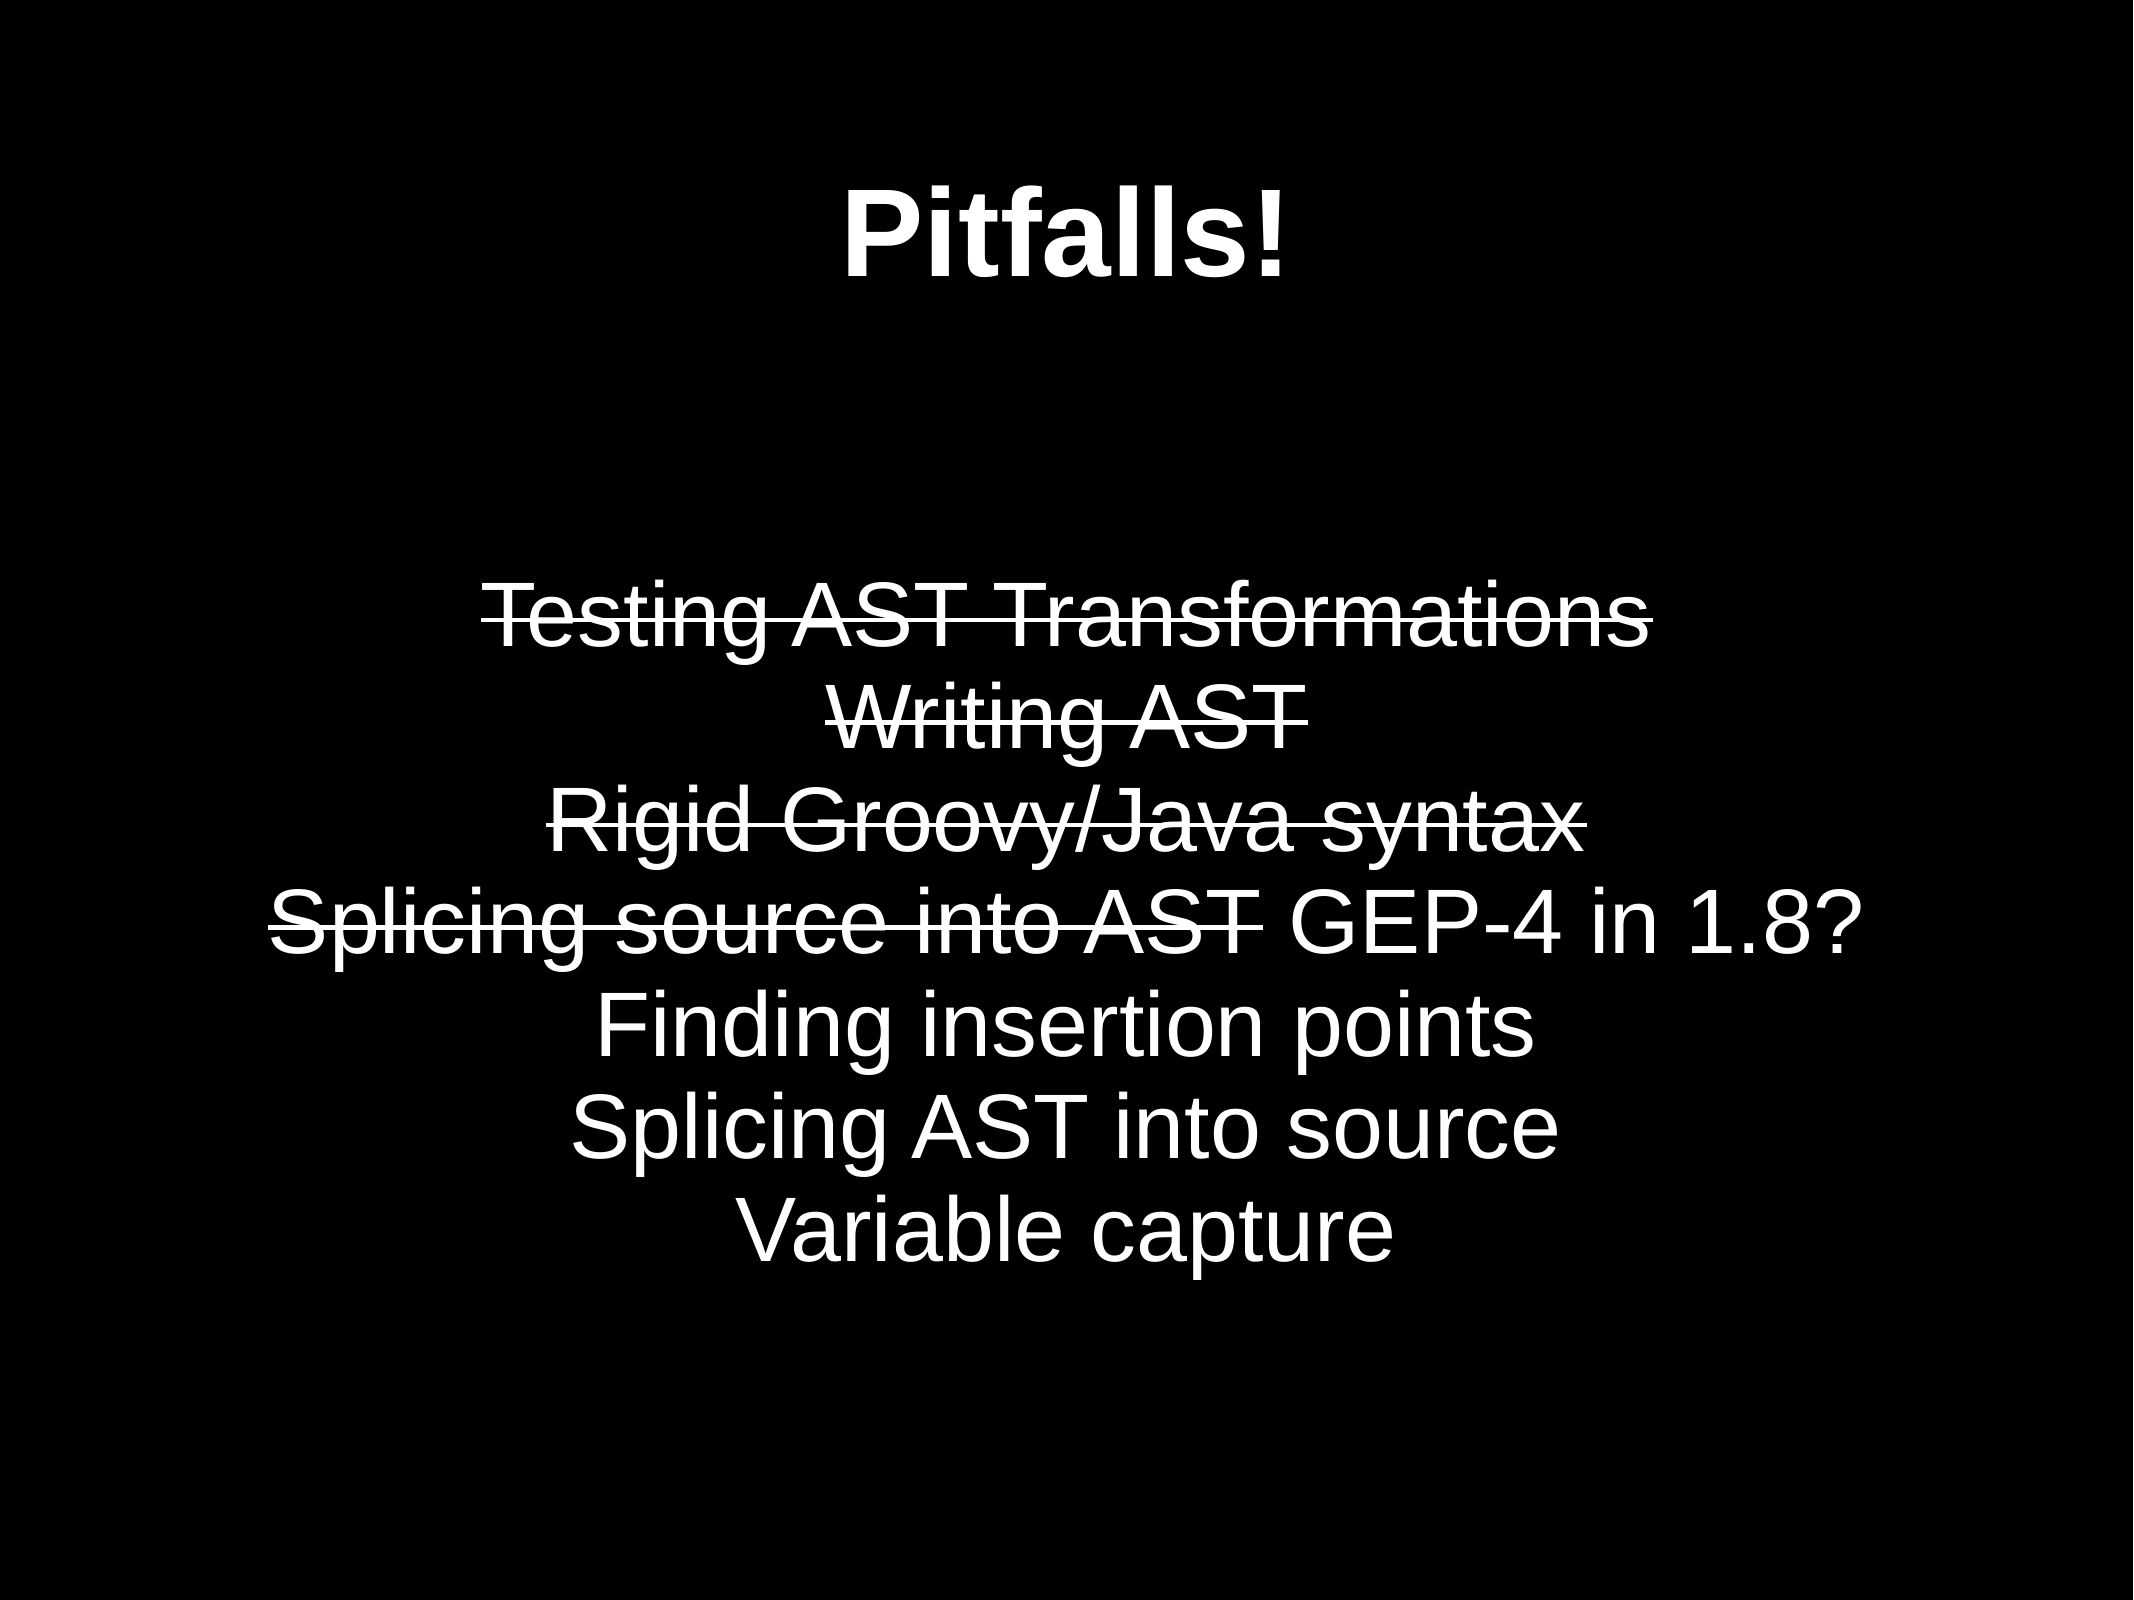

# Pitfalls!
Testing AST Transformations
Writing AST
Rigid Groovy/Java syntax
Splicing source into AST GEP-4 in 1.8?
Finding insertion points
Splicing AST into source
Variable capture